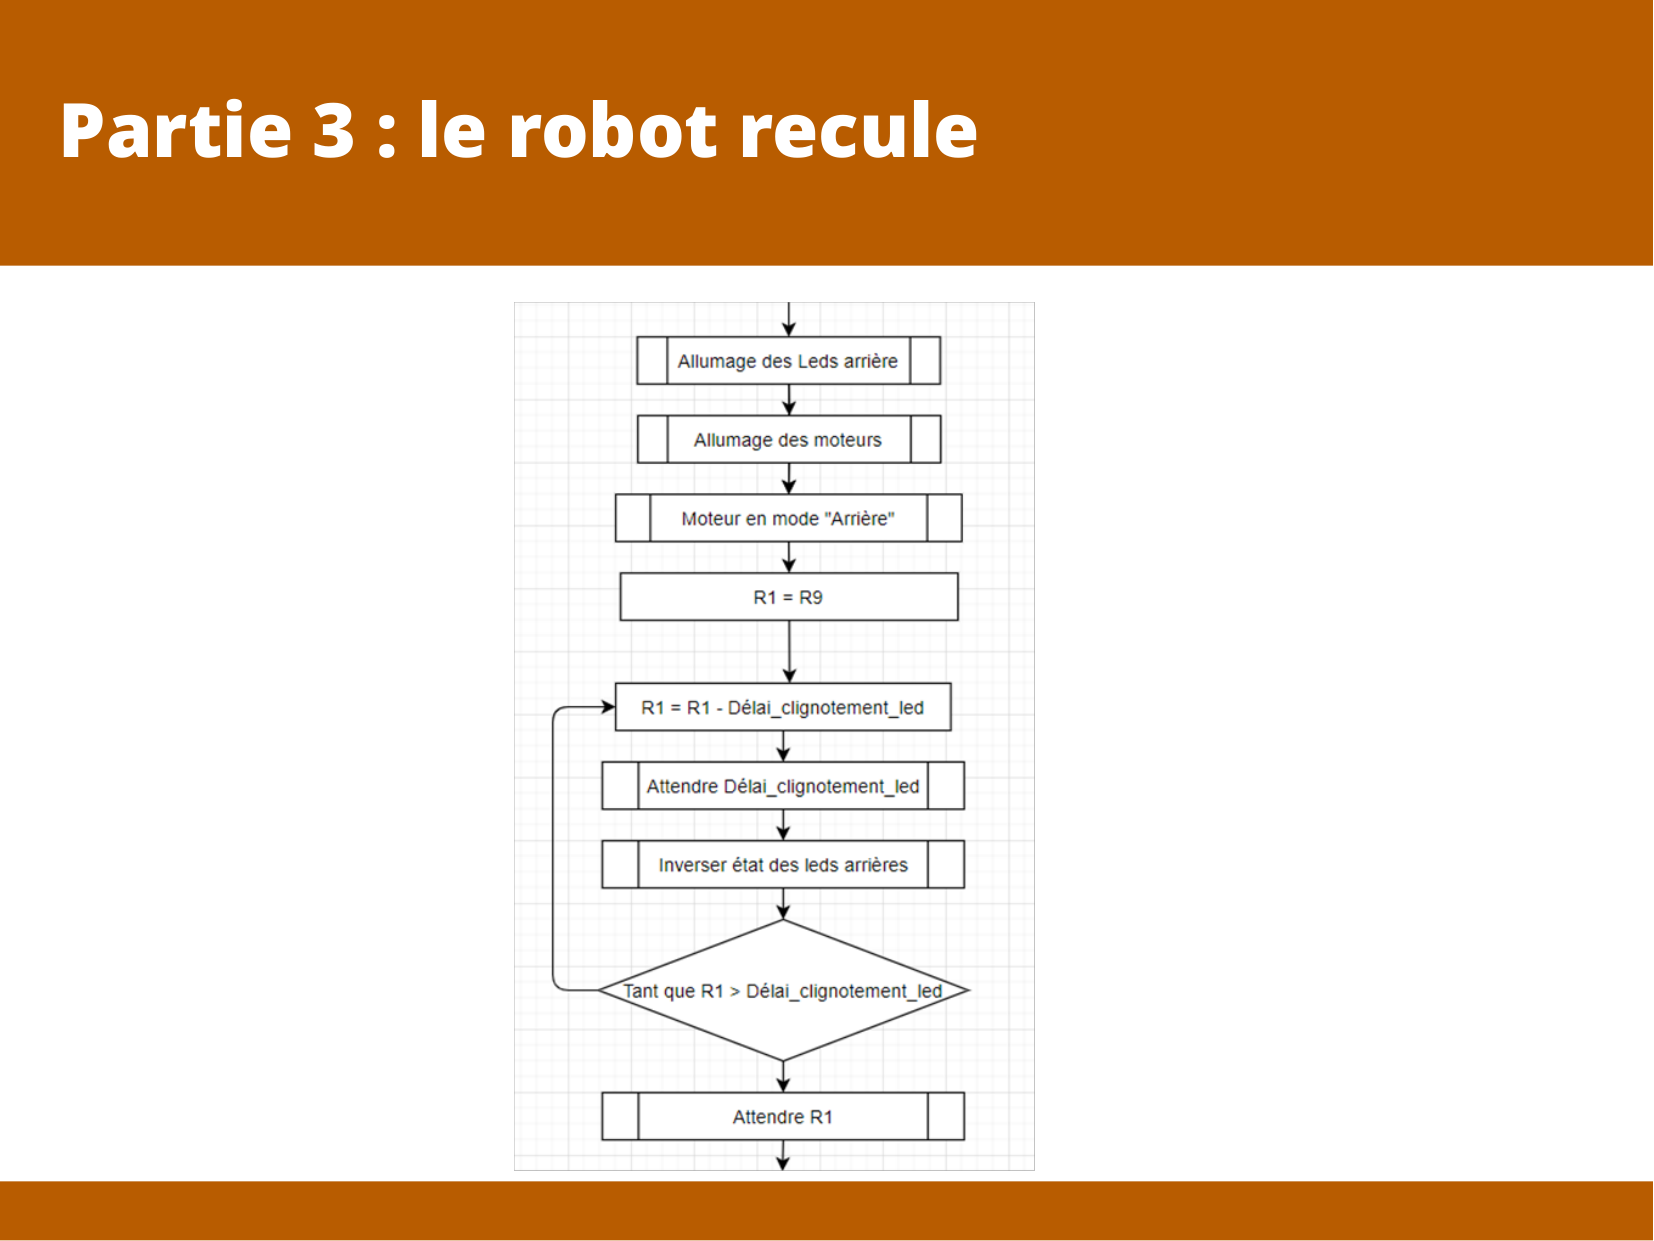

# Partie 3 : le robot recule